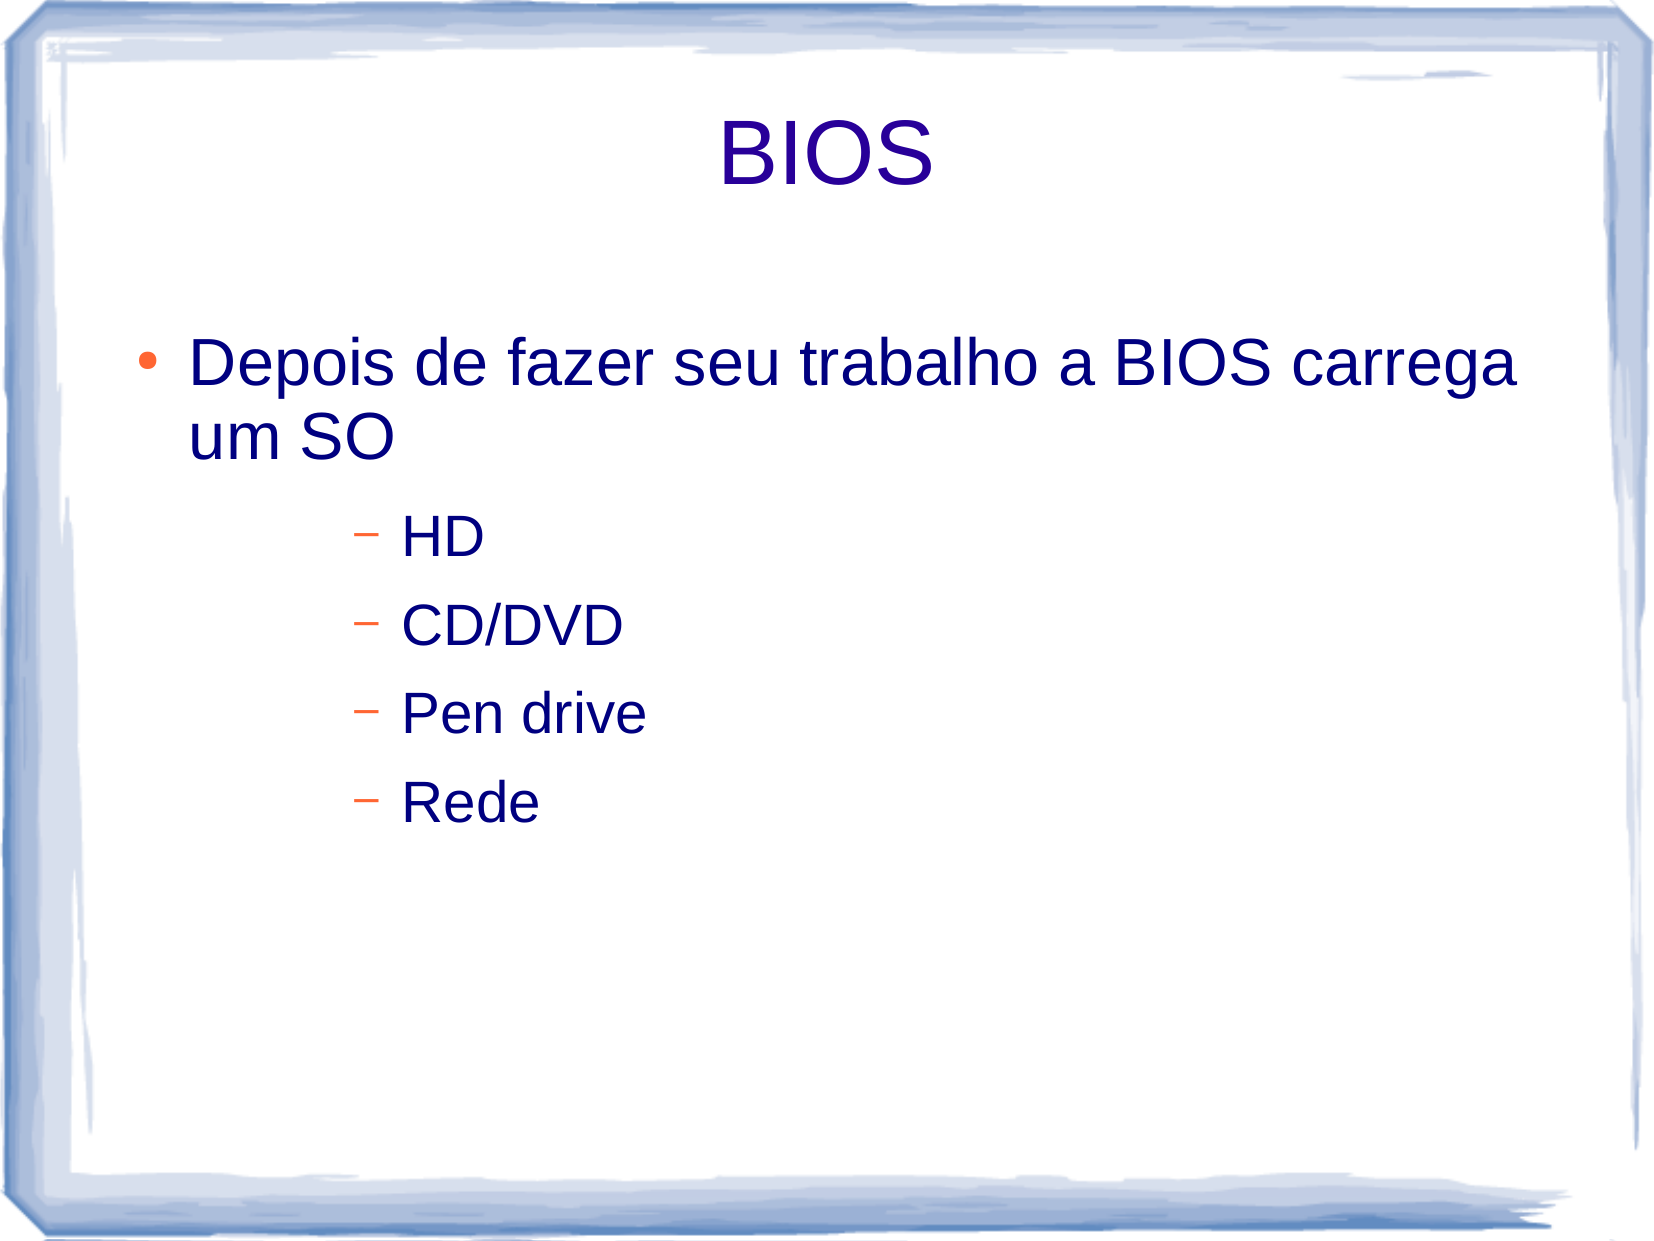

# BIOS
Depois de fazer seu trabalho a BIOS carrega um SO
HD
CD/DVD
Pen drive
Rede